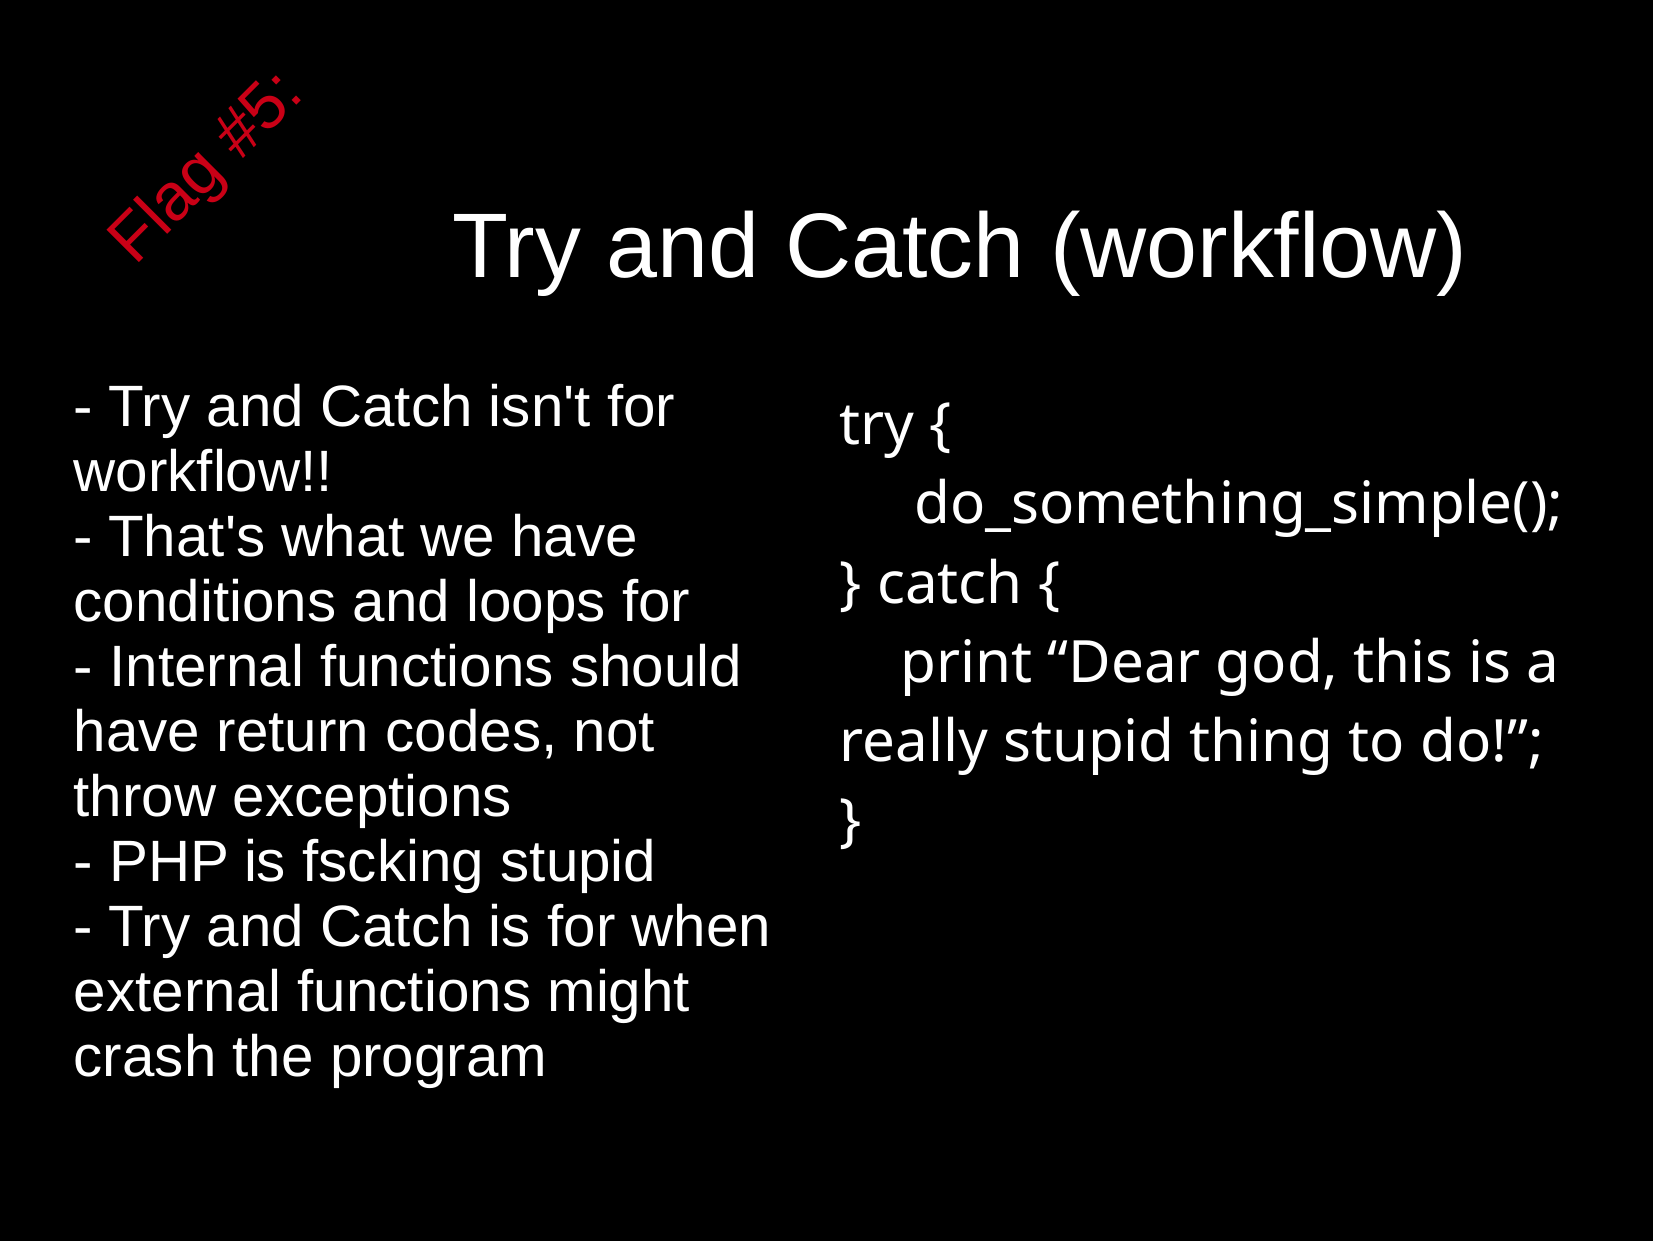

Flag #5:
Try and Catch (workflow)
- Try and Catch isn't for workflow!!
- That's what we have conditions and loops for
- Internal functions should have return codes, not throw exceptions
- PHP is fscking stupid
- Try and Catch is for when external functions might crash the program
try {
	do_something_simple();
} catch {
 print “Dear god, this is a really stupid thing to do!”;
}